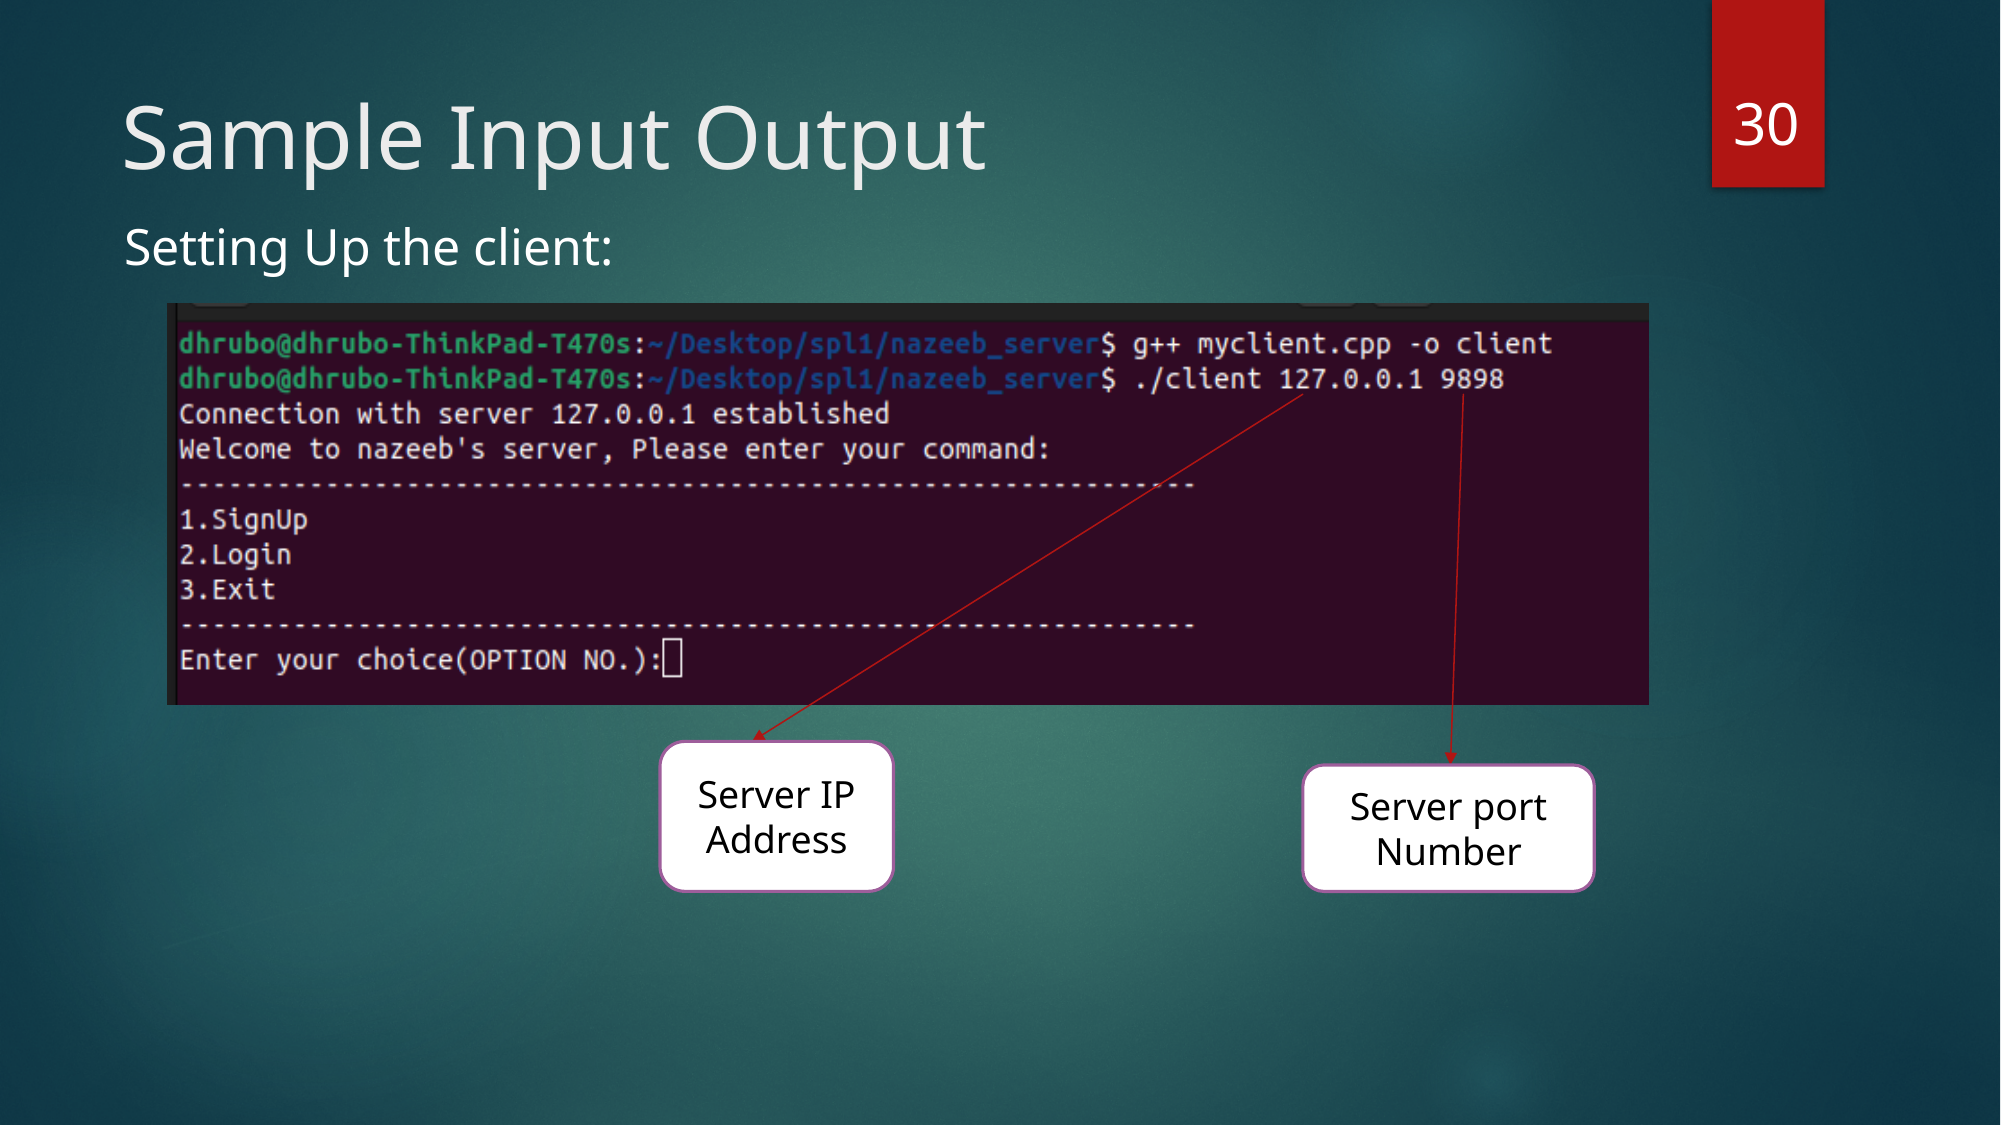

30
# Sample Input Output
Setting Up the client:
Server IP Address
Server port Number